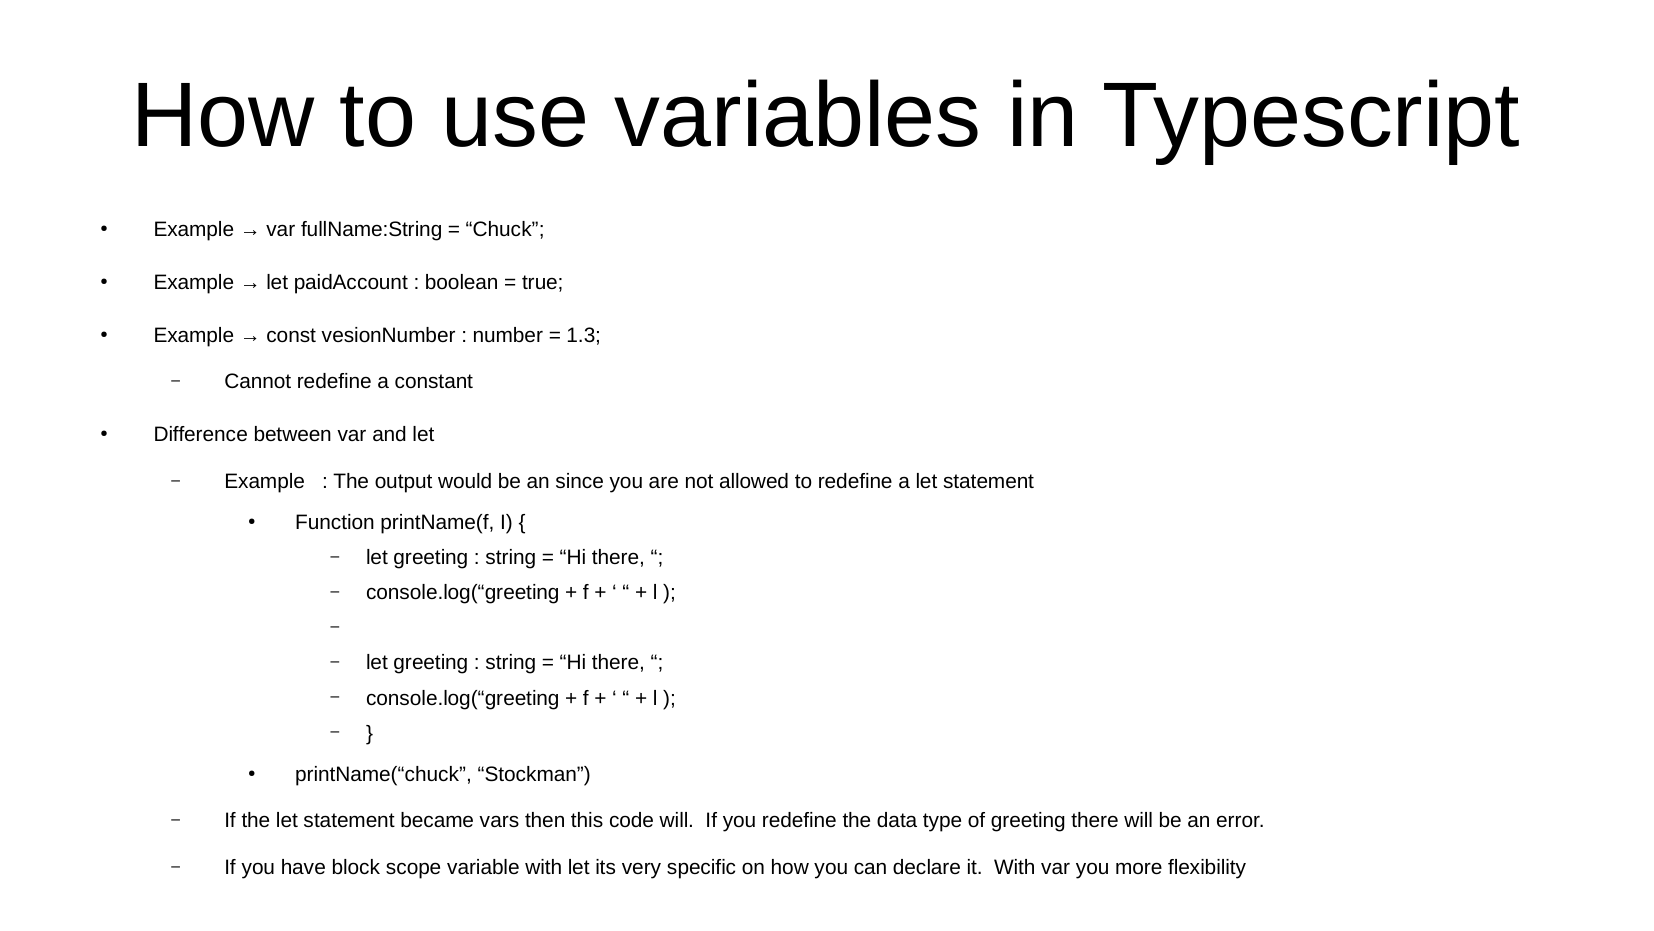

# How to use variables in Typescript
Example → var fullName:String = “Chuck”;
Example → let paidAccount : boolean = true;
Example → const vesionNumber : number = 1.3;
Cannot redefine a constant
Difference between var and let
Example : The output would be an since you are not allowed to redefine a let statement
Function printName(f, I) {
let greeting : string = “Hi there, “;
console.log(“greeting + f + ‘ “ + l );
let greeting : string = “Hi there, “;
console.log(“greeting + f + ‘ “ + l );
}
printName(“chuck”, “Stockman”)
If the let statement became vars then this code will. If you redefine the data type of greeting there will be an error.
If you have block scope variable with let its very specific on how you can declare it. With var you more flexibility